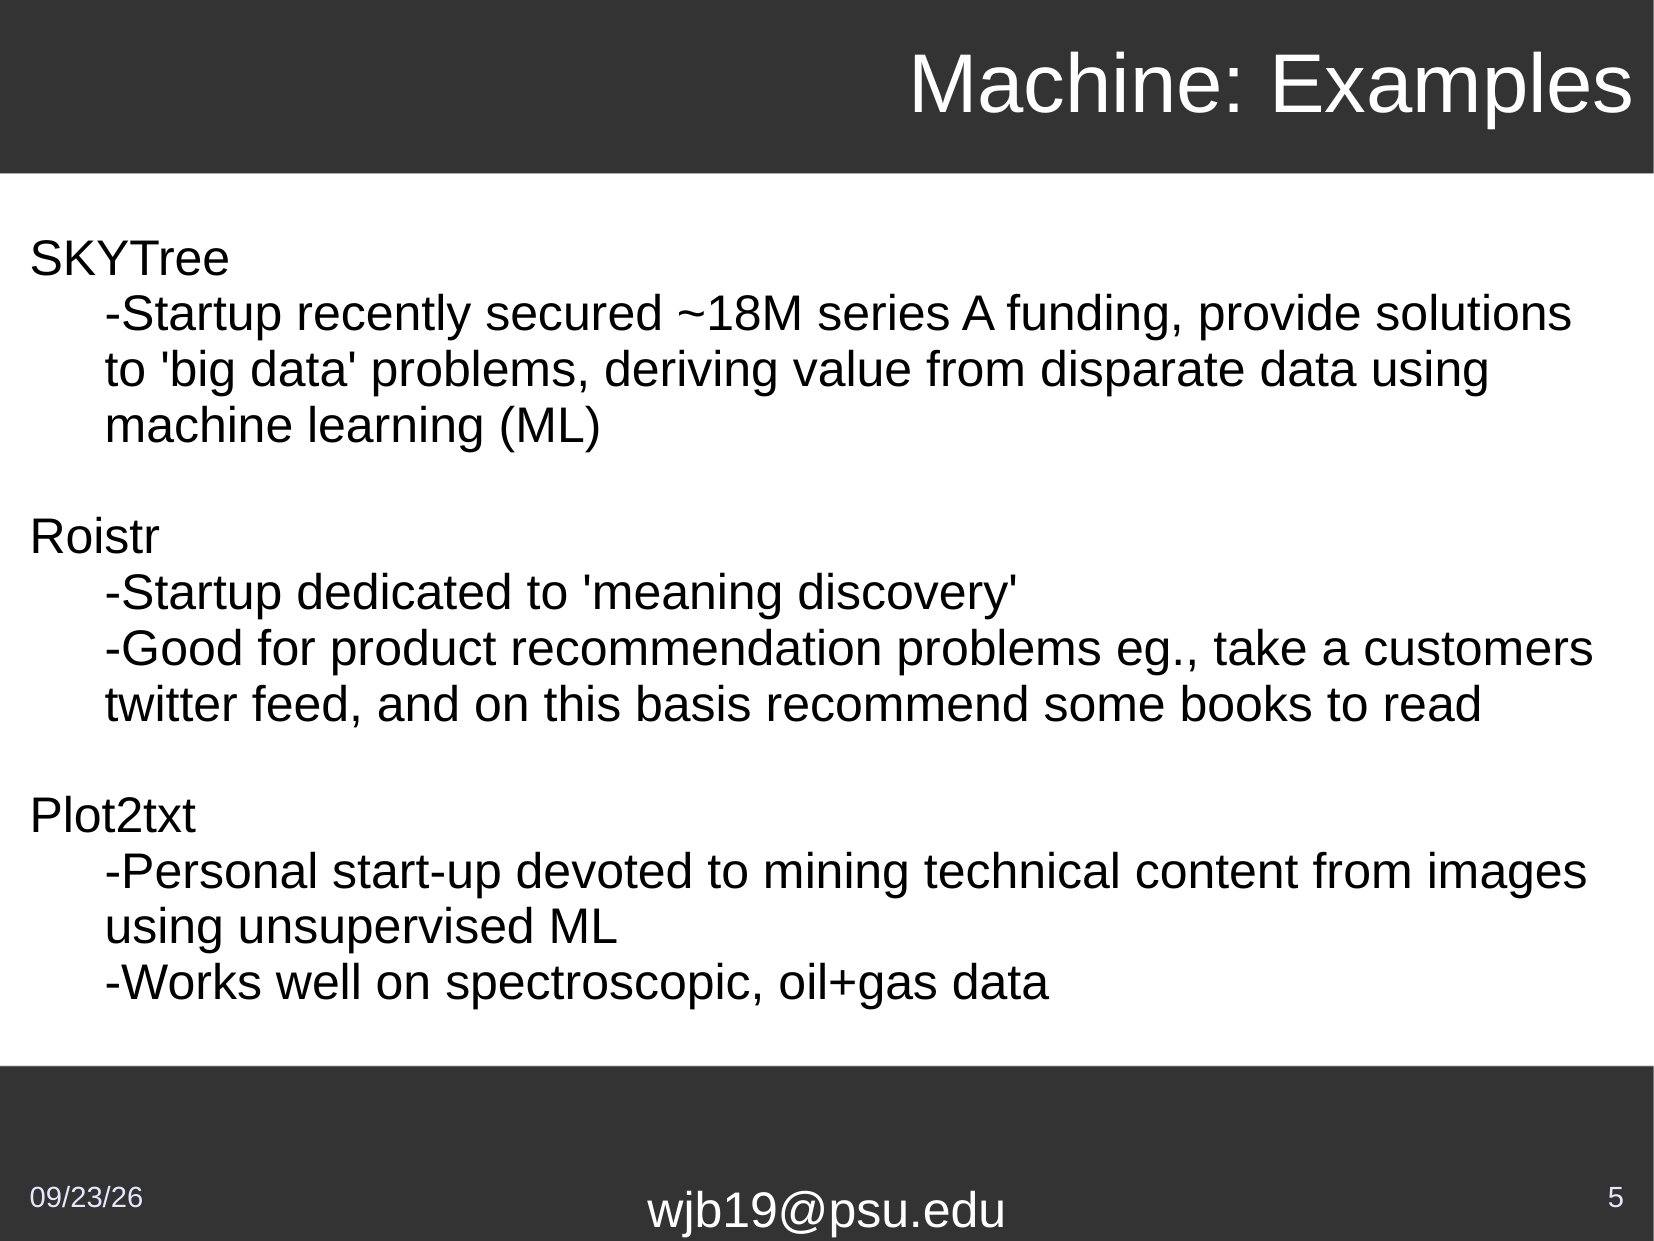

Machine: Examples
# SKYTree -Startup recently secured ~18M series A funding, provide solutions 		to 'big data' problems, deriving value from disparate data using 			machine learning (ML) Roistr -Startup dedicated to 'meaning discovery' -Good for product recommendation problems eg., take a customers 	twitter feed, and on this basis recommend some books to read Plot2txt -Personal start-up devoted to mining technical content from images 		using unsupervised ML -Works well on spectroscopic, oil+gas data
5
wjb19@psu.edu